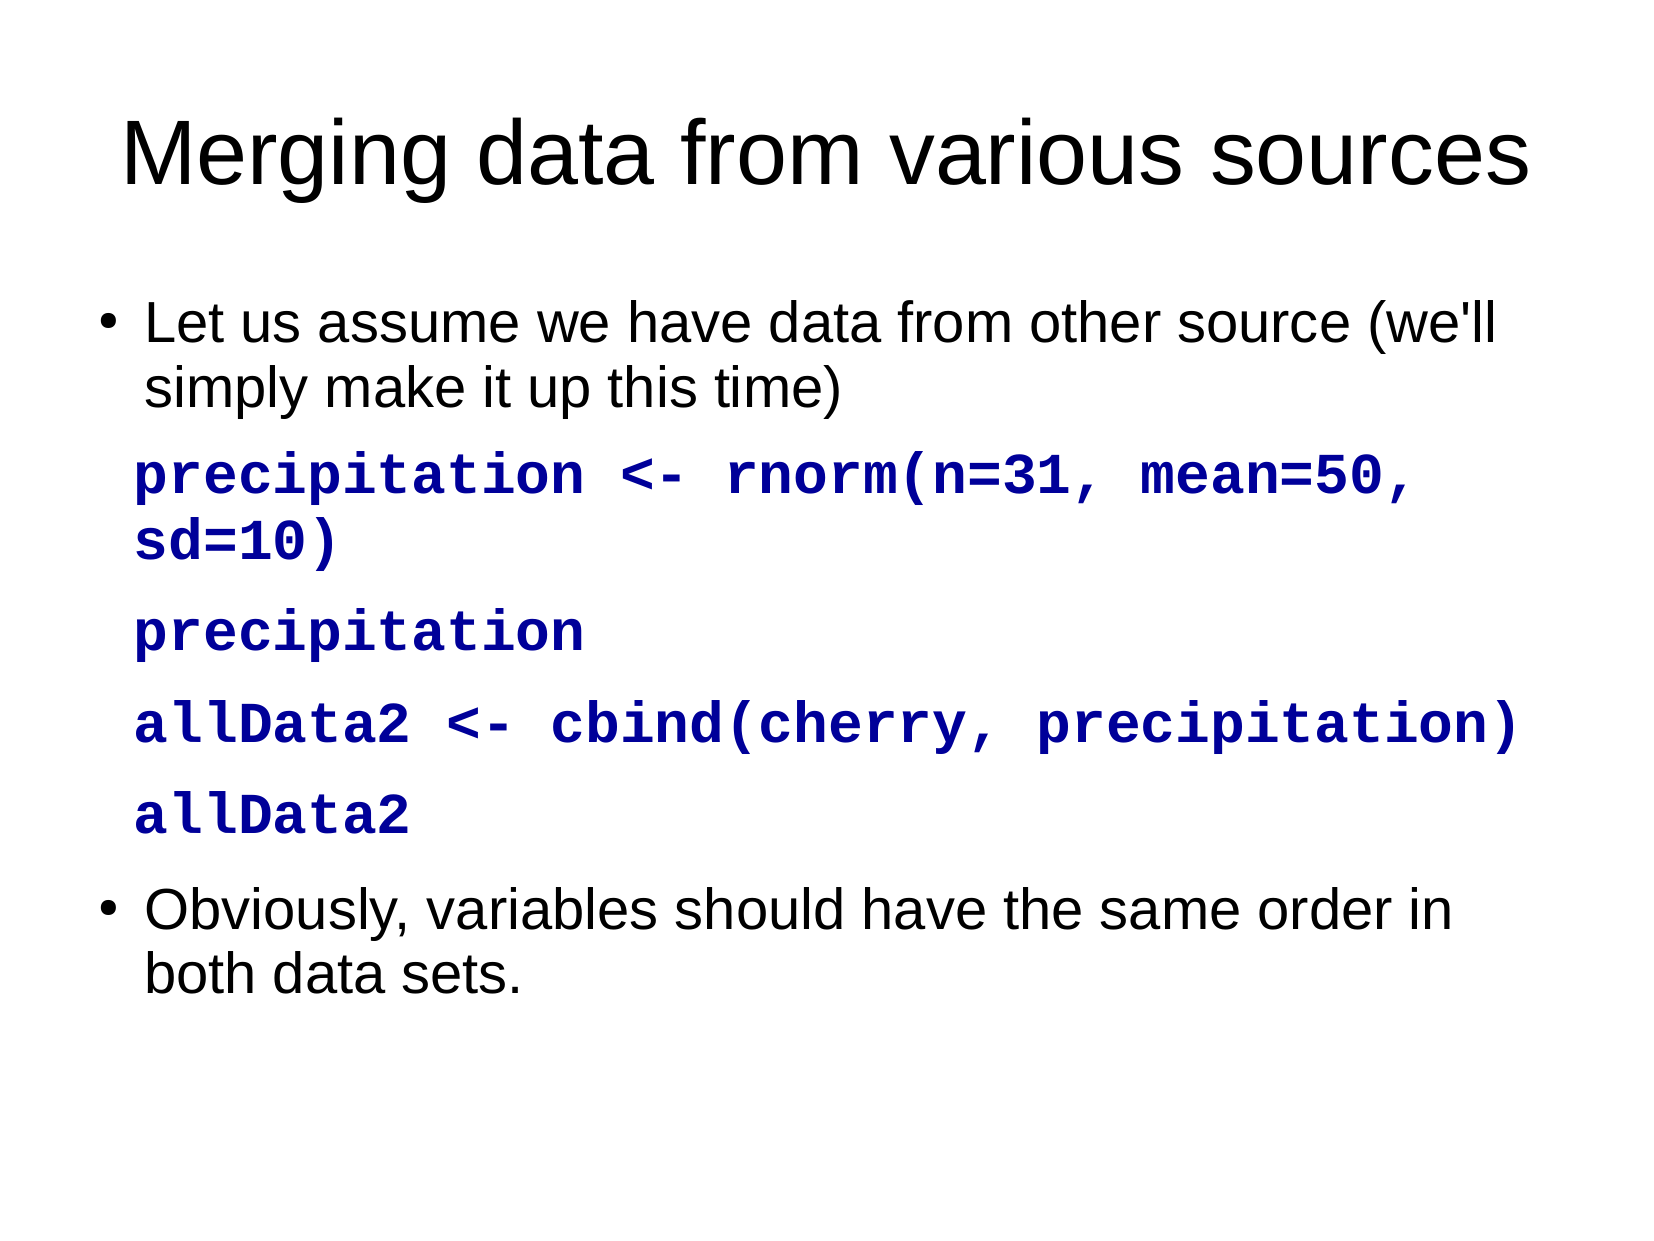

# Merging data from various sources
Let us assume we have data from other source (we'll simply make it up this time)
precipitation <- rnorm(n=31, mean=50, sd=10)
precipitation
allData2 <- cbind(cherry, precipitation)
allData2
Obviously, variables should have the same order in both data sets.